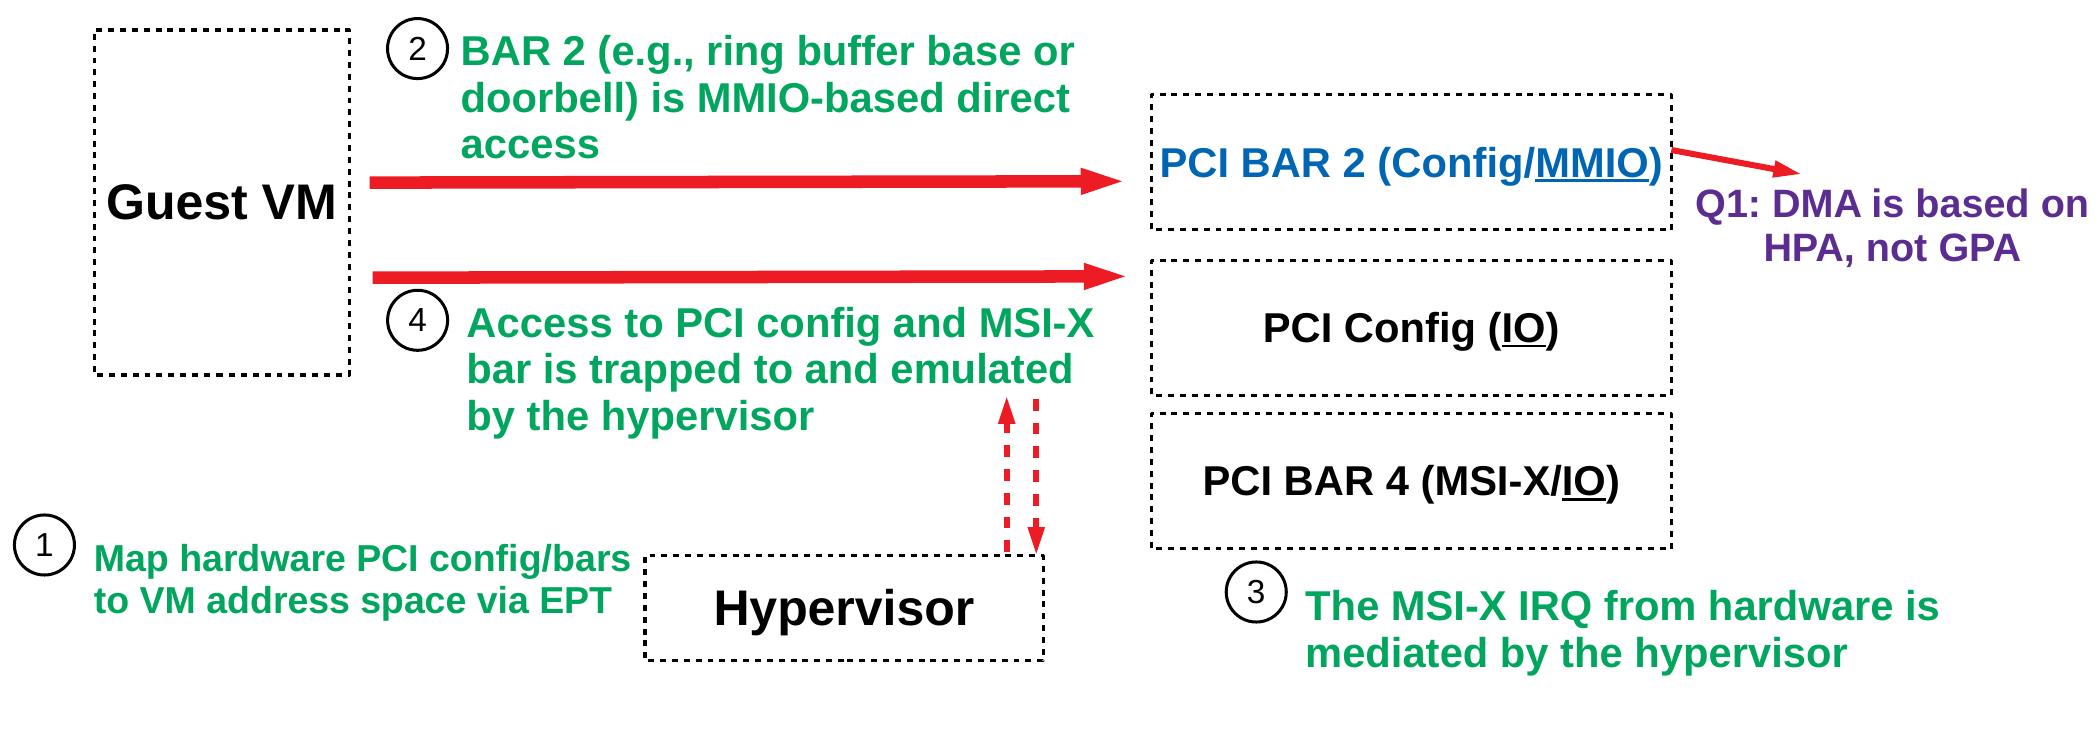

2
BAR 2 (e.g., ring buffer base or doorbell) is MMIO-based direct access
Guest VM
PCI BAR 2 (Config/MMIO)
Q1: DMA is based on
HPA, not GPA
PCI Config (IO)
4
Access to PCI config and MSI-X bar is trapped to and emulated by the hypervisor
PCI BAR 4 (MSI-X/IO)
1
Map hardware PCI config/bars
to VM address space via EPT
The MSI-X IRQ from hardware is mediated by the hypervisor
Hypervisor
3